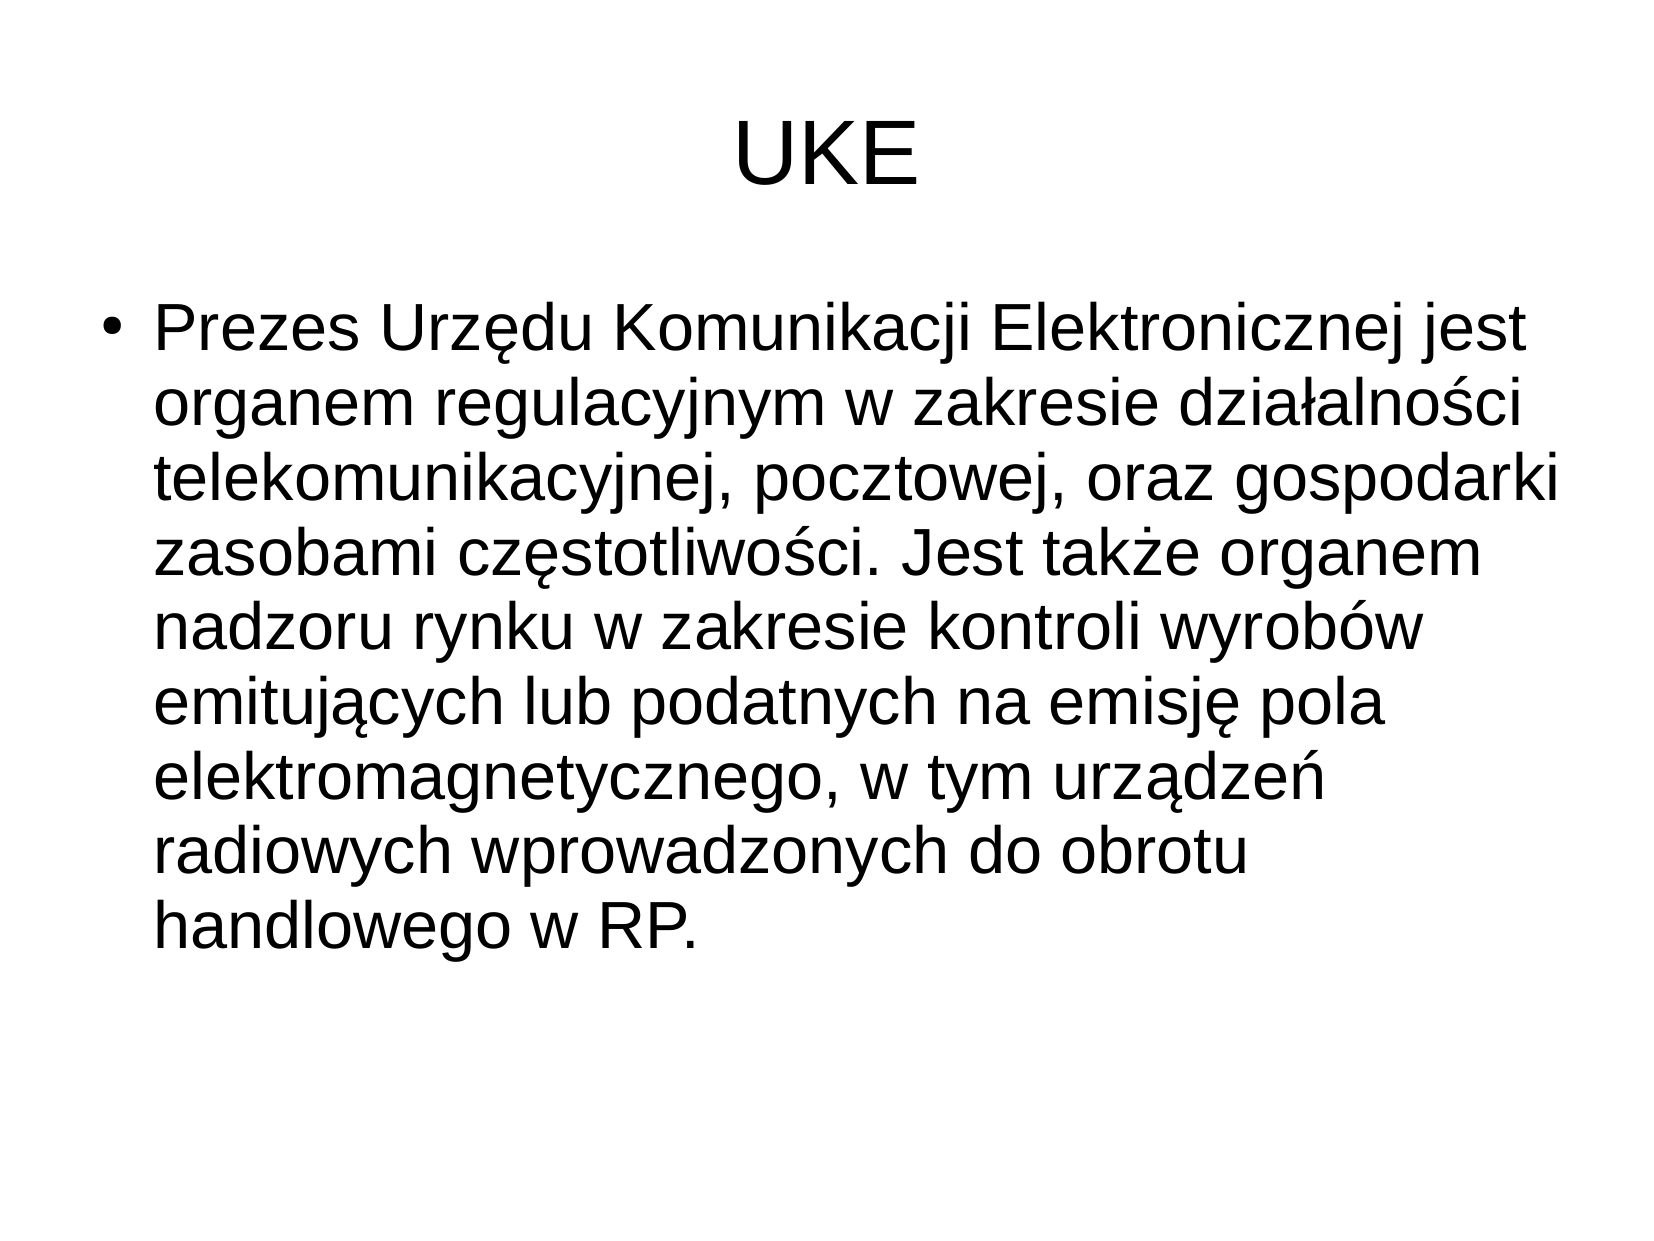

# UKE
Prezes Urzędu Komunikacji Elektronicznej jest organem regulacyjnym w zakresie działalności telekomunikacyjnej, pocztowej, oraz gospodarki zasobami częstotliwości. Jest także organem nadzoru rynku w zakresie kontroli wyrobów emitujących lub podatnych na emisję pola elektromagnetycznego, w tym urządzeń radiowych wprowadzonych do obrotu handlowego w RP.